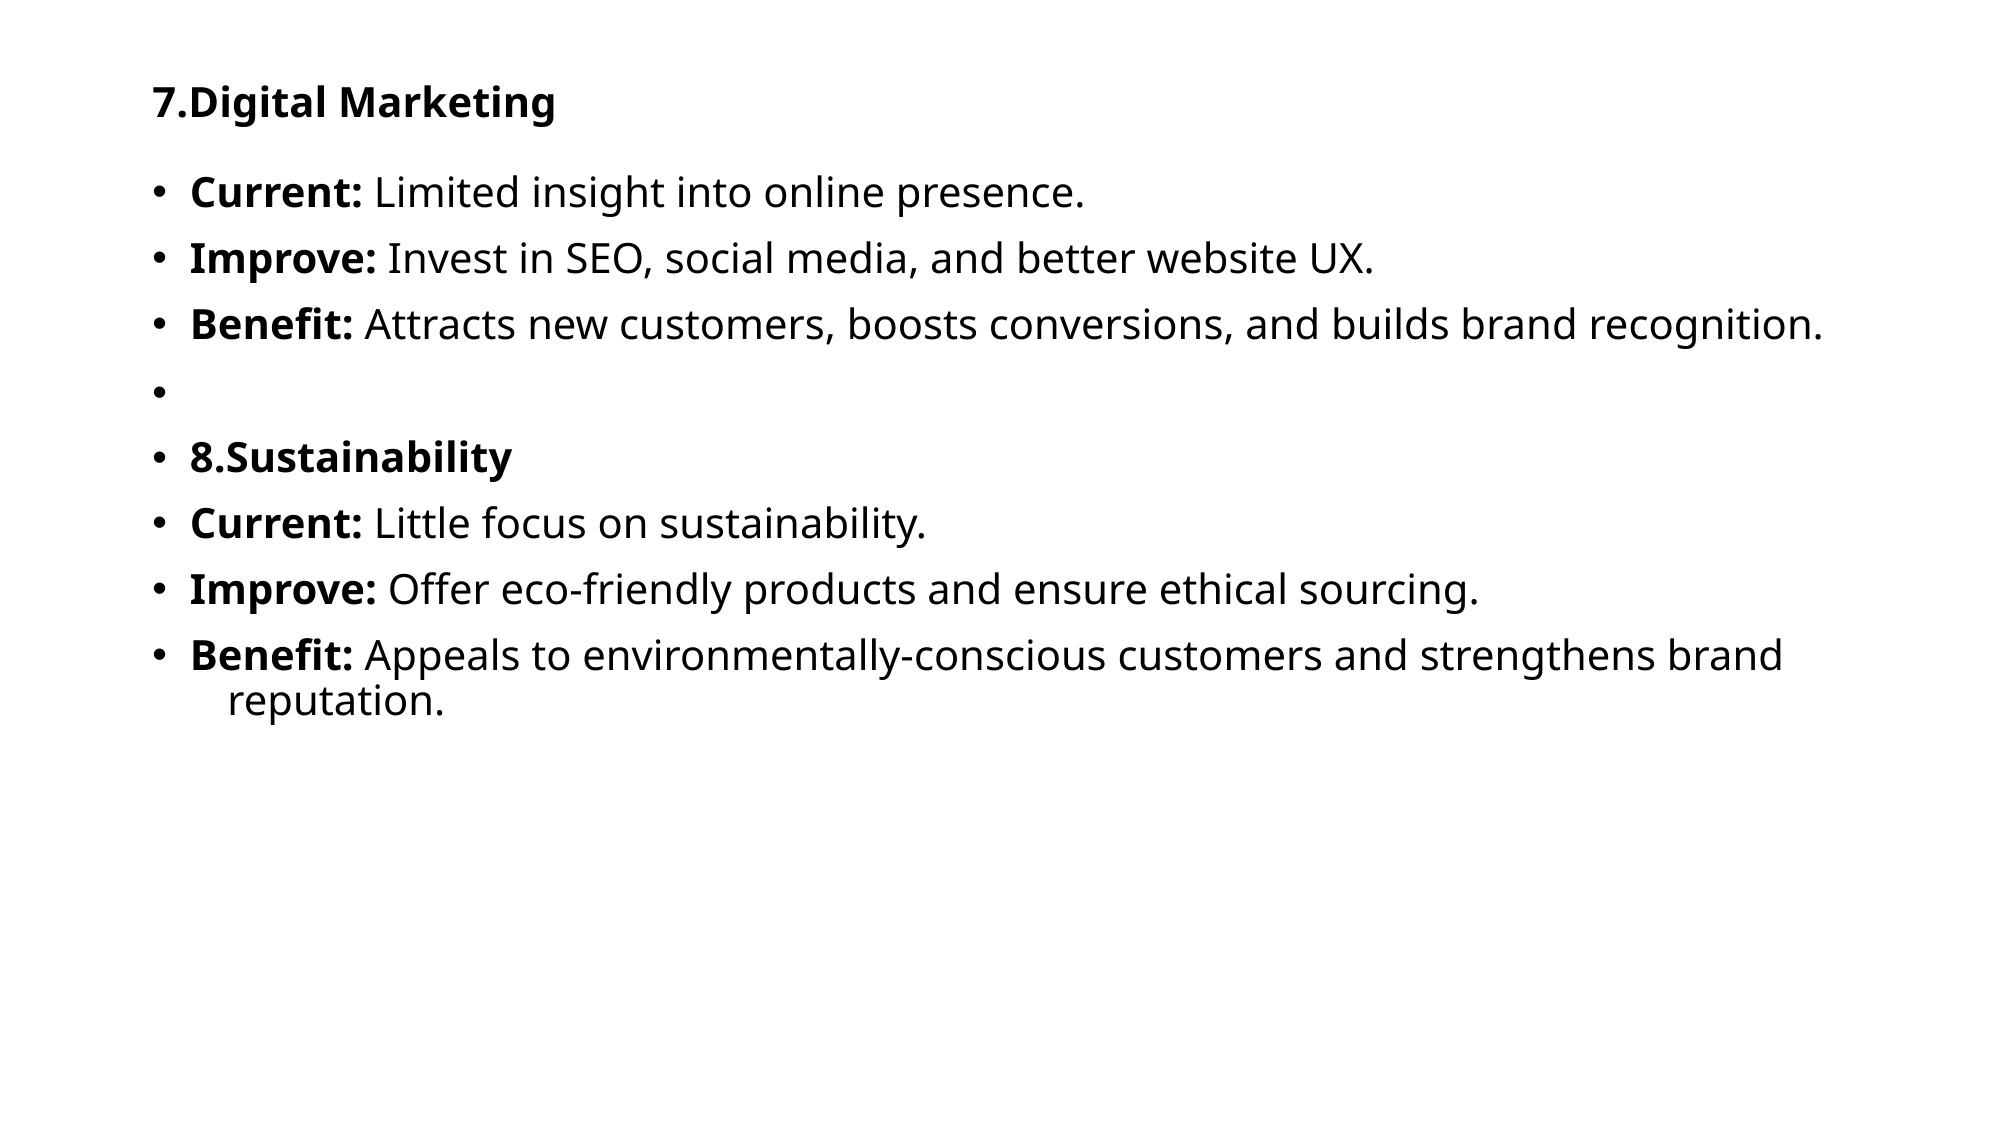

# 7.Digital Marketing
Current: Limited insight into online presence.
Improve: Invest in SEO, social media, and better website UX.
Benefit: Attracts new customers, boosts conversions, and builds brand recognition.
8.Sustainability
Current: Little focus on sustainability.
Improve: Offer eco-friendly products and ensure ethical sourcing.
Benefit: Appeals to environmentally-conscious customers and strengthens brand reputation.